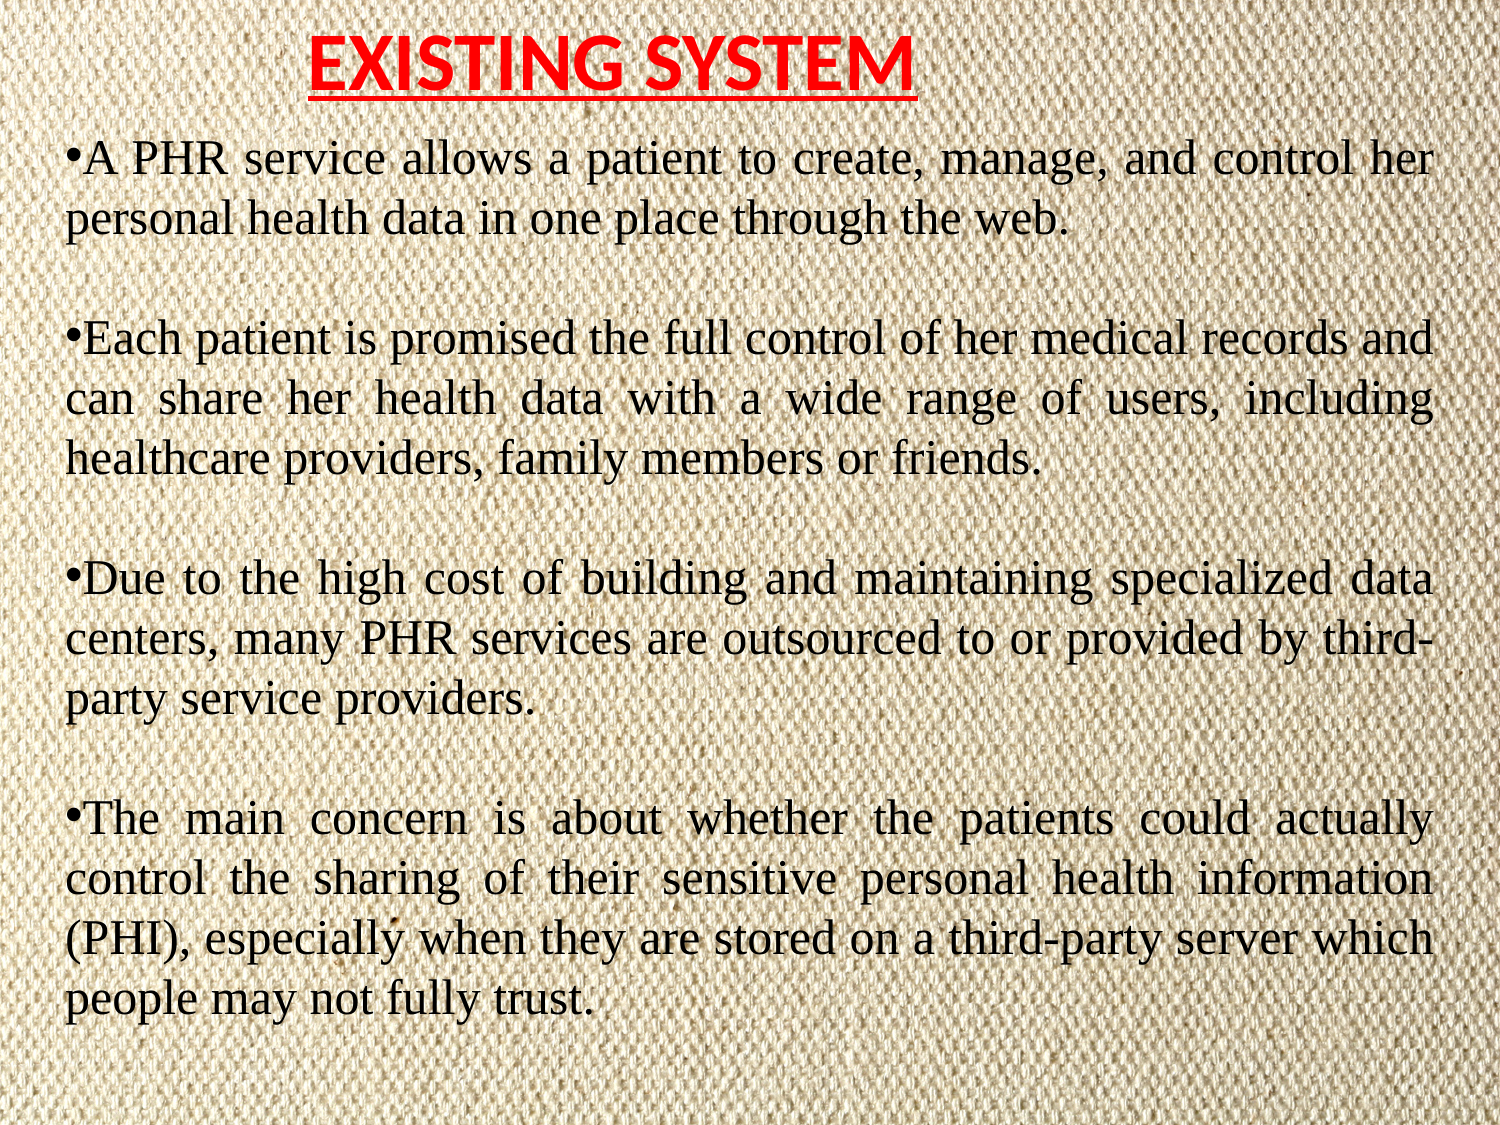

EXISTING SYSTEM
A PHR service allows a patient to create, manage, and control her personal health data in one place through the web.
Each patient is promised the full control of her medical records and can share her health data with a wide range of users, including healthcare providers, family members or friends.
Due to the high cost of building and maintaining specialized data centers, many PHR services are outsourced to or provided by third-party service providers.
The main concern is about whether the patients could actually control the sharing of their sensitive personal health information (PHI), especially when they are stored on a third-party server which people may not fully trust.